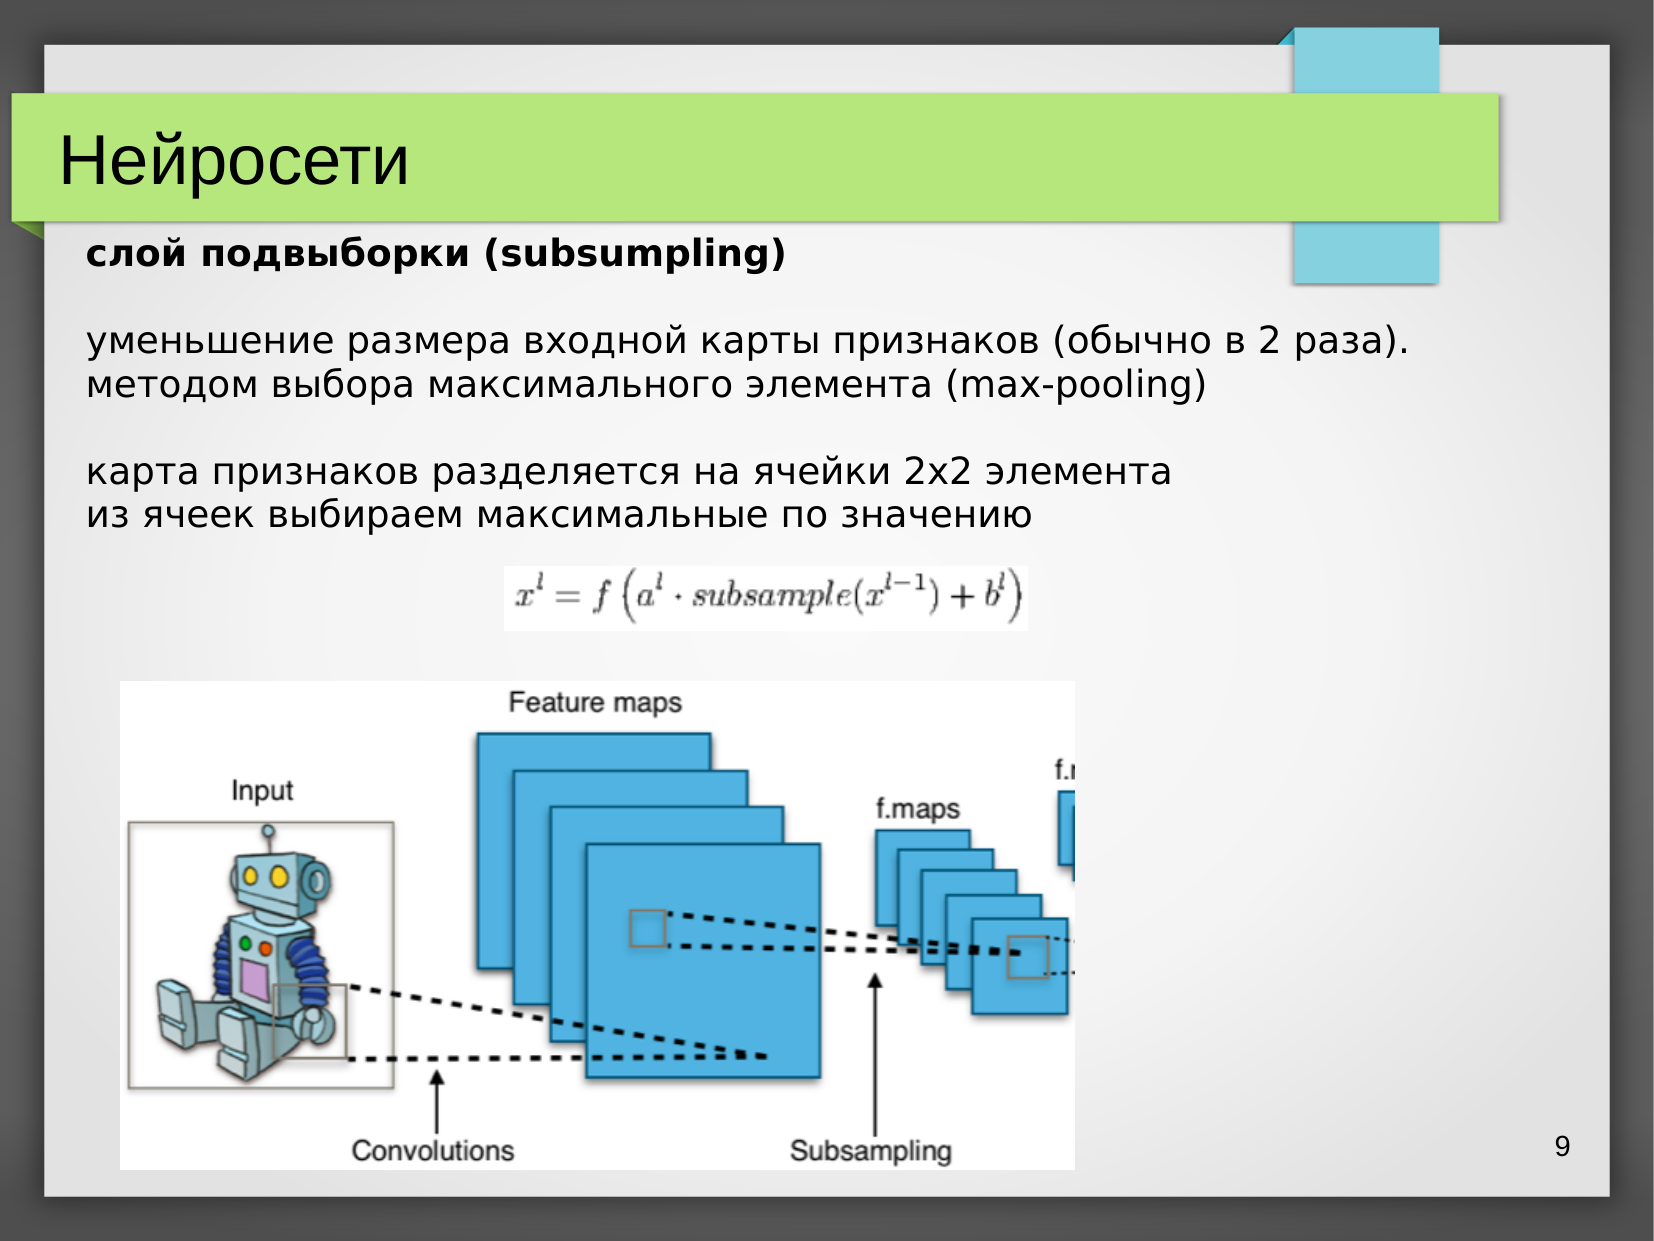

# Нейросети
слой подвыборки (subsumpling)
уменьшение размера входной карты признаков (обычно в 2 раза). методом выбора максимального элемента (max-pooling)
карта признаков разделяется на ячейки 2х2 элемента
из ячеек выбираем максимальные по значению
9